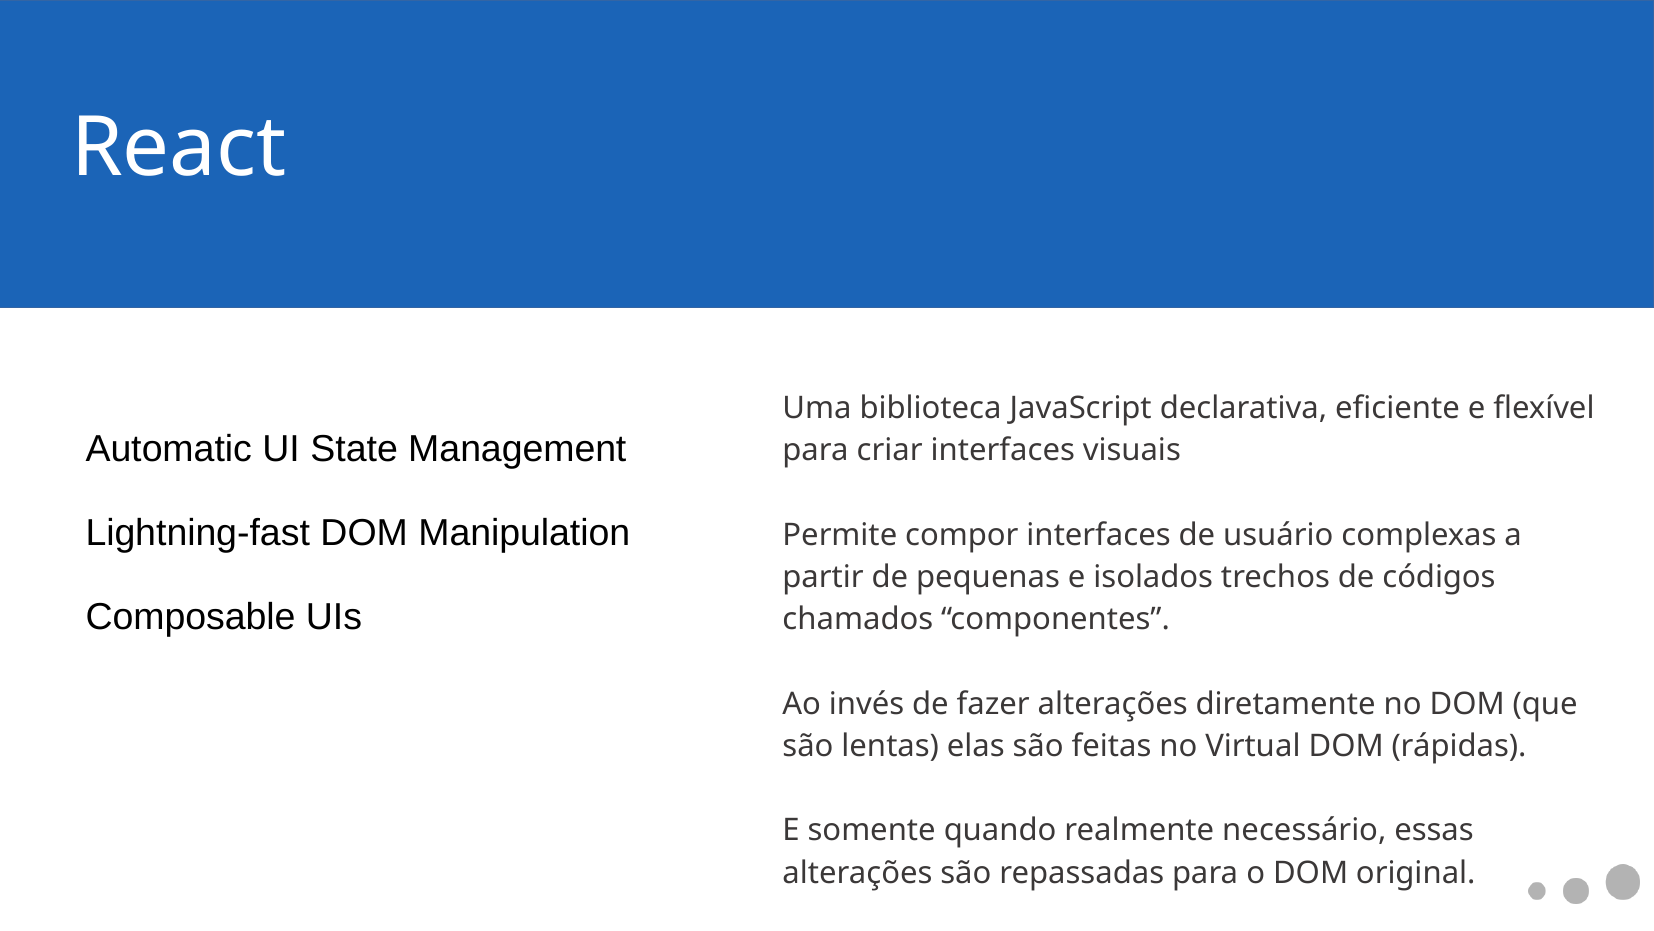

React
Automatic UI State Management
Lightning-fast DOM Manipulation
Composable UIs
Uma biblioteca JavaScript declarativa, eficiente e flexível para criar interfaces visuais
Permite compor interfaces de usuário complexas a partir de pequenas e isolados trechos de códigos chamados “componentes”.
Ao invés de fazer alterações diretamente no DOM (que são lentas) elas são feitas no Virtual DOM (rápidas).
E somente quando realmente necessário, essas alterações são repassadas para o DOM original.